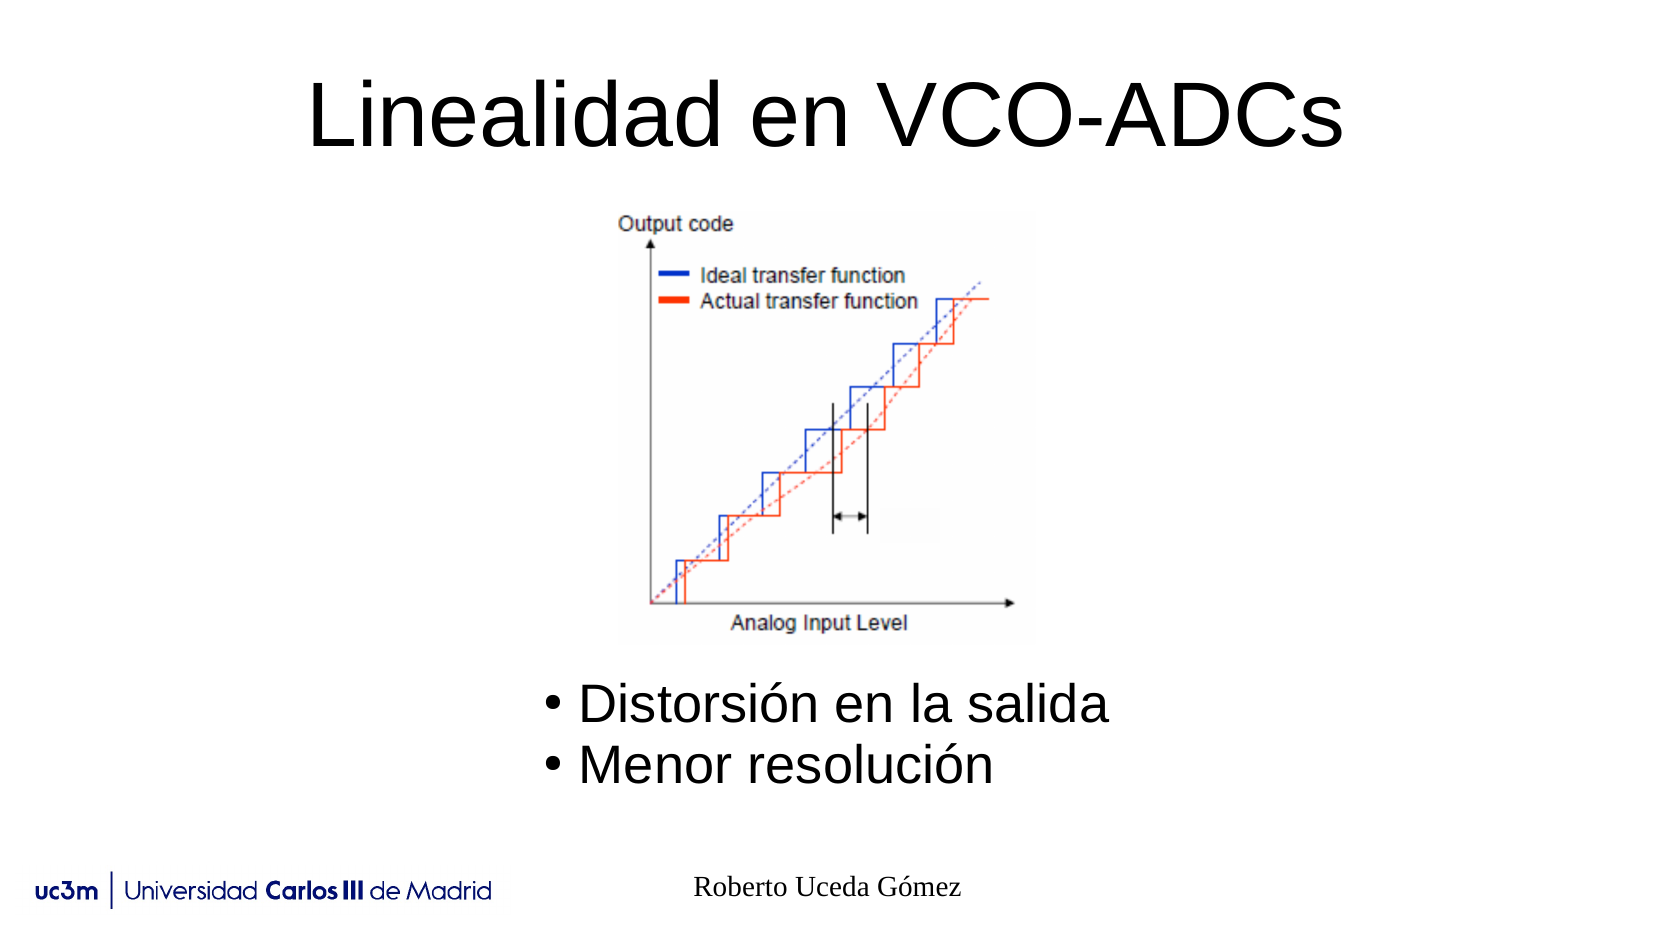

# Linealidad en VCO-ADCs
Distorsión en la salida
Menor resolución